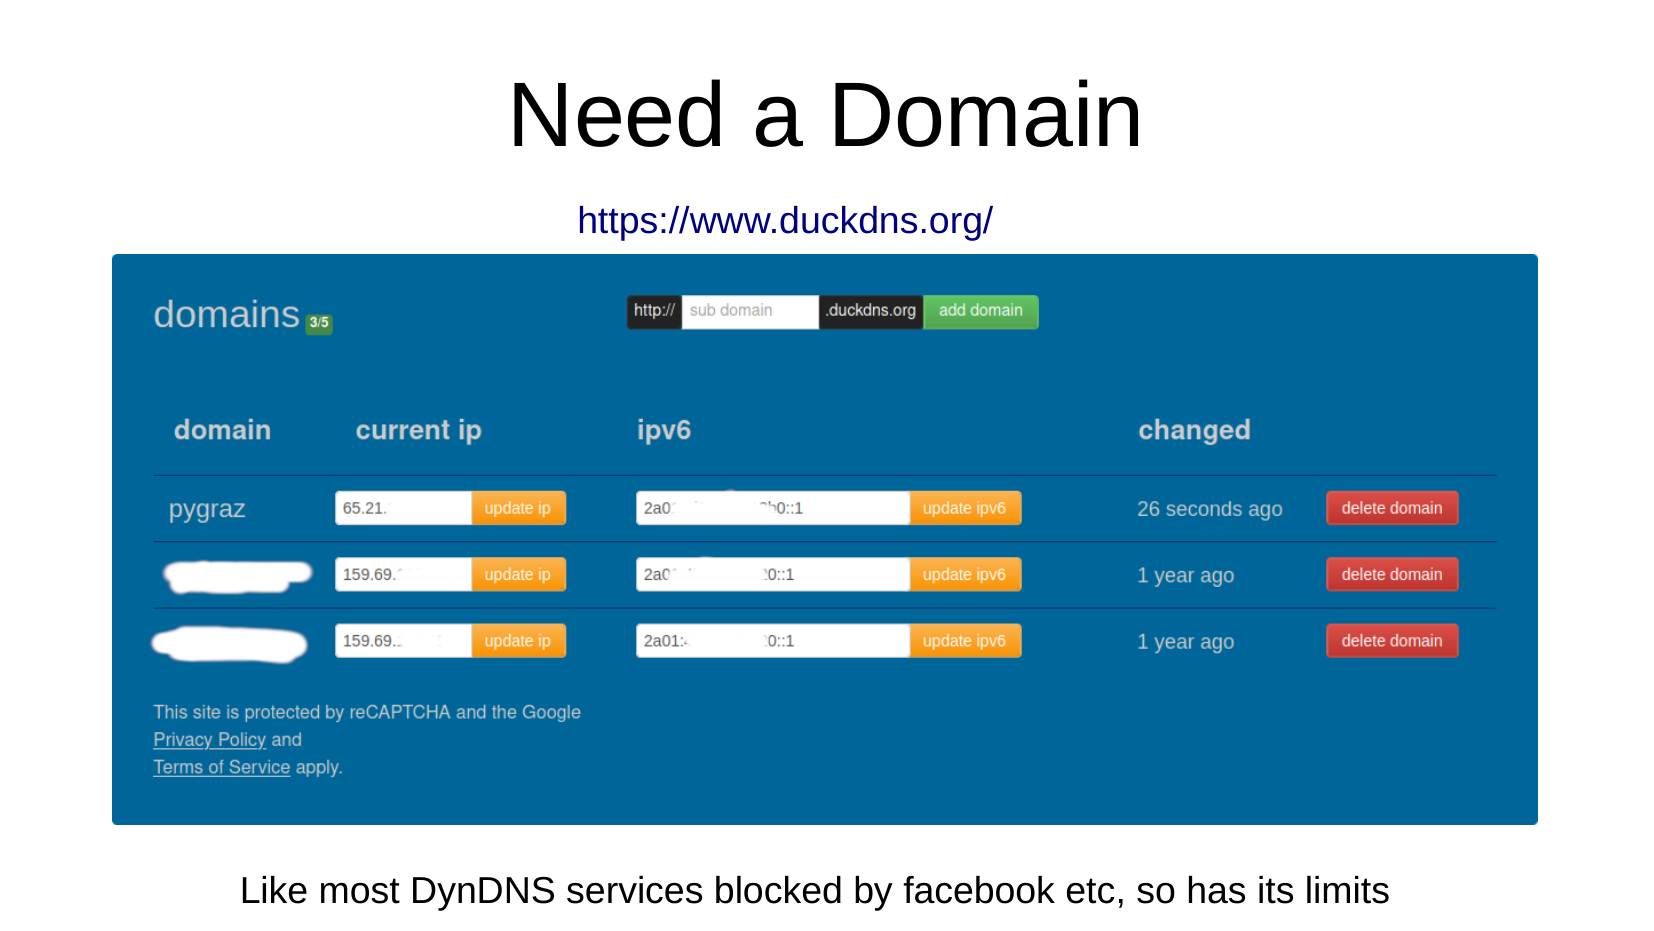

# Need a Domain
https://www.duckdns.org/
Like most DynDNS services blocked by facebook etc, so has its limits